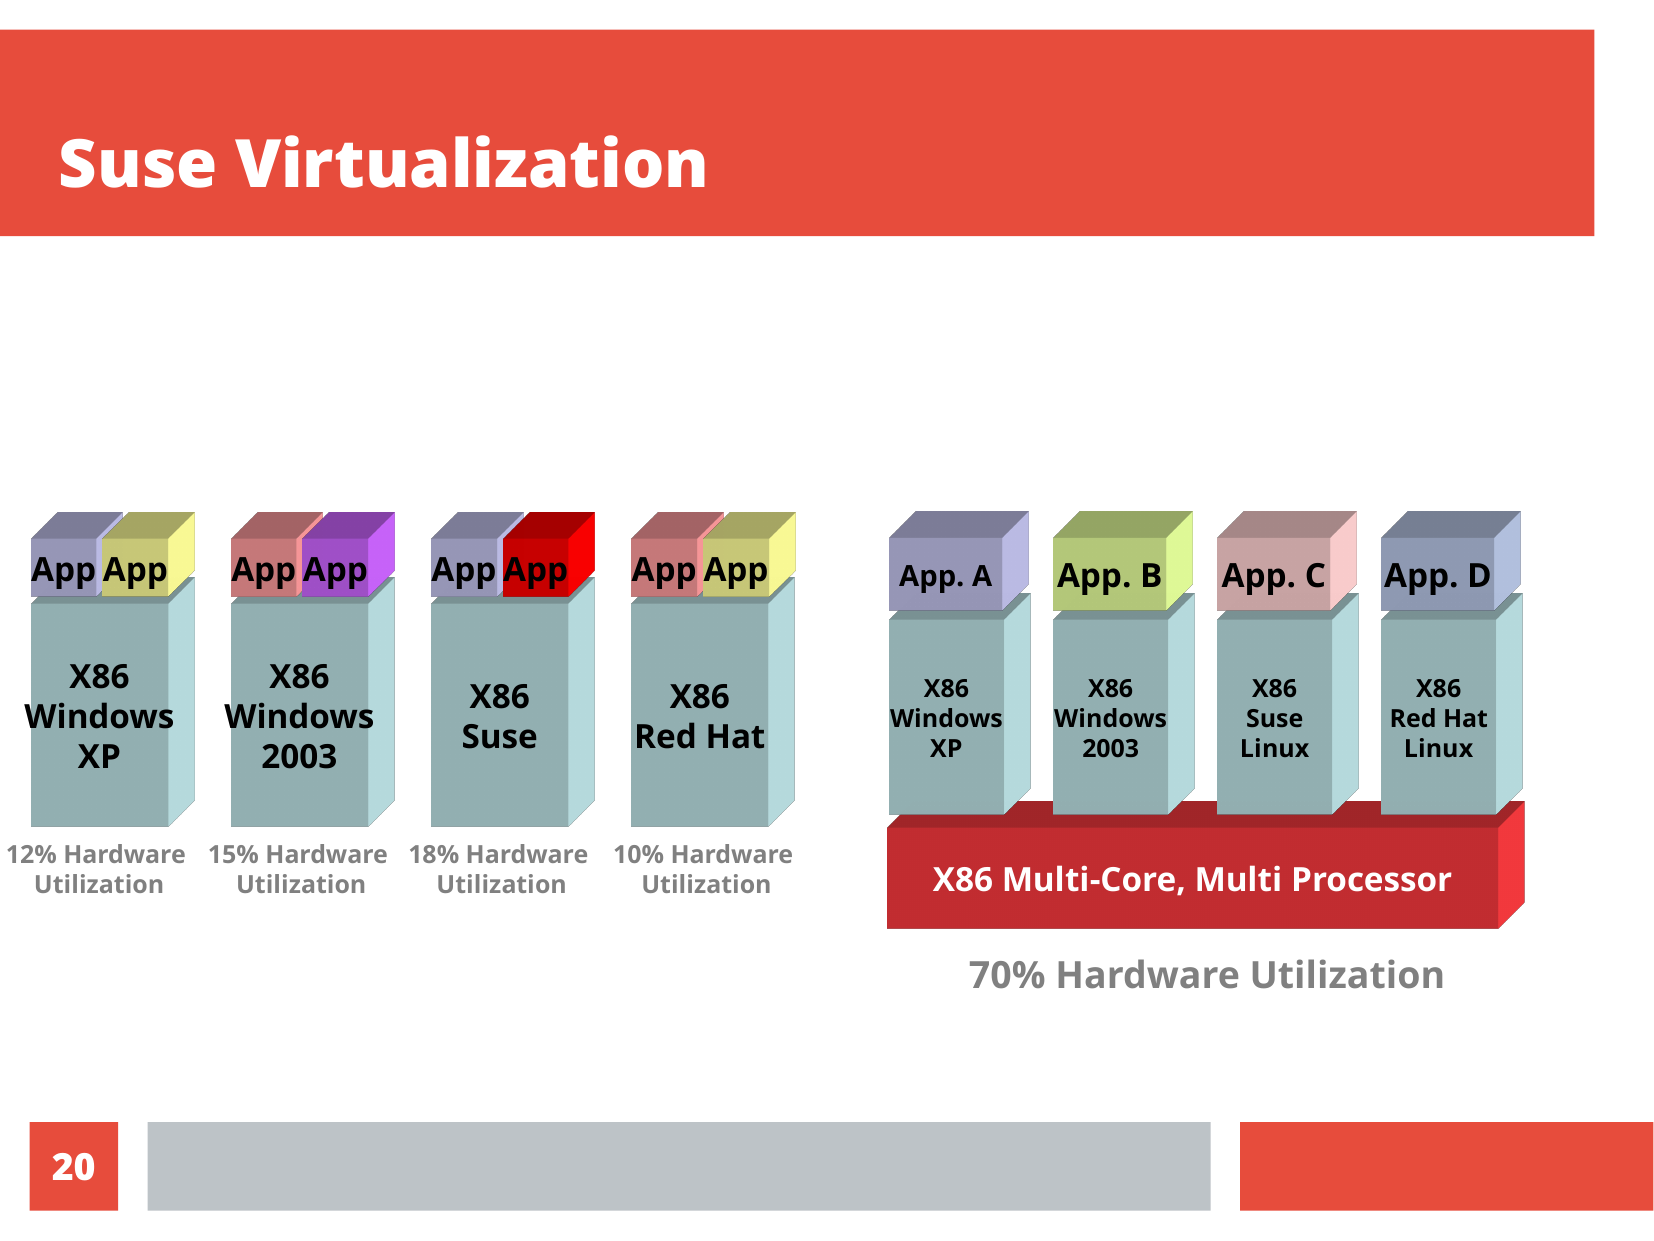

# Suse Virtualization
App. A
X86
Windows
XP
App. B
X86
Windows
2003
App. C
X86
Suse
Linux
App. D
X86
Red Hat
Linux
X86 Multi-Core, Multi Processor
70% Hardware Utilization
App
App
App
App
App
App
App
App
X86
Windows
XP
X86
Windows
2003
X86
Suse
X86
Red Hat
12% Hardware
Utilization
15% Hardware
Utilization
18% Hardware
Utilization
10% Hardware
Utilization
20